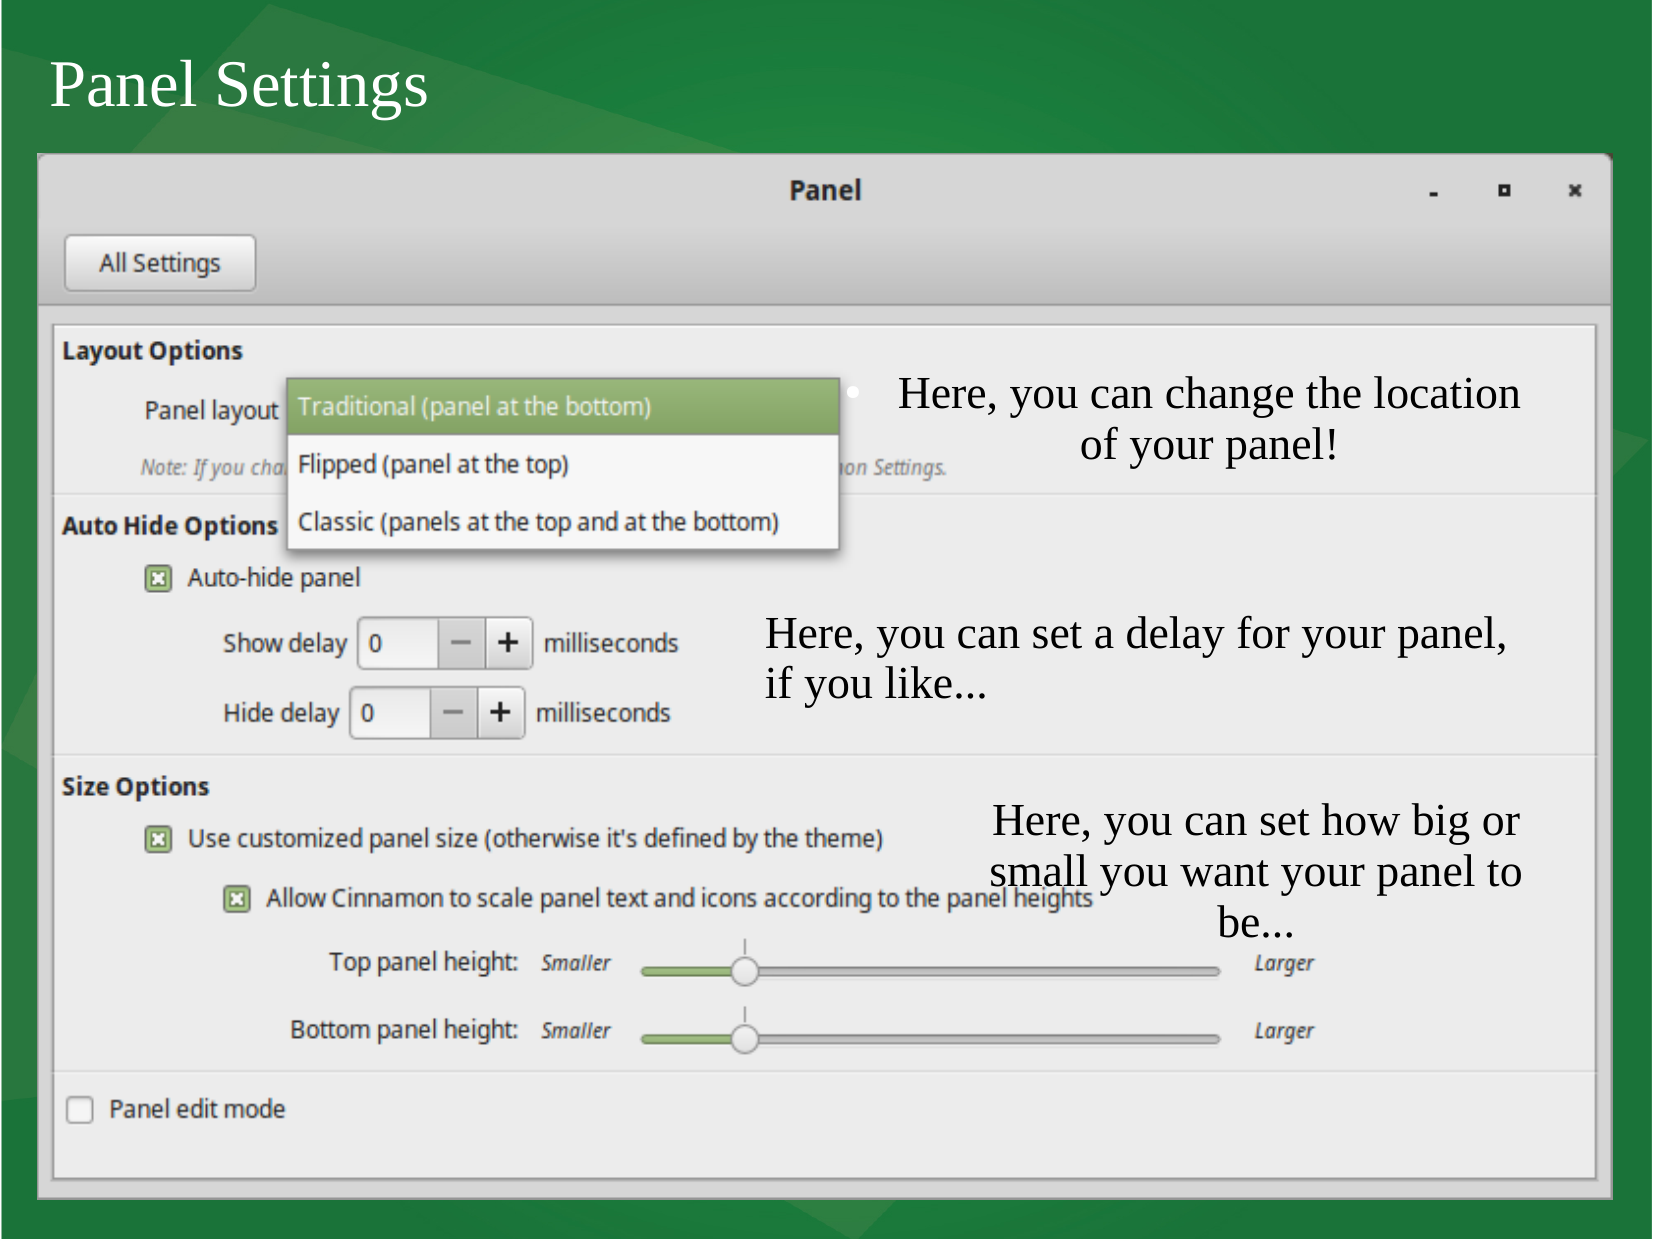

# Panel Settings
Here, you can change the location of your panel!
Here, you can set a delay for your panel, if you like...
Here, you can set how big or small you want your panel to be...